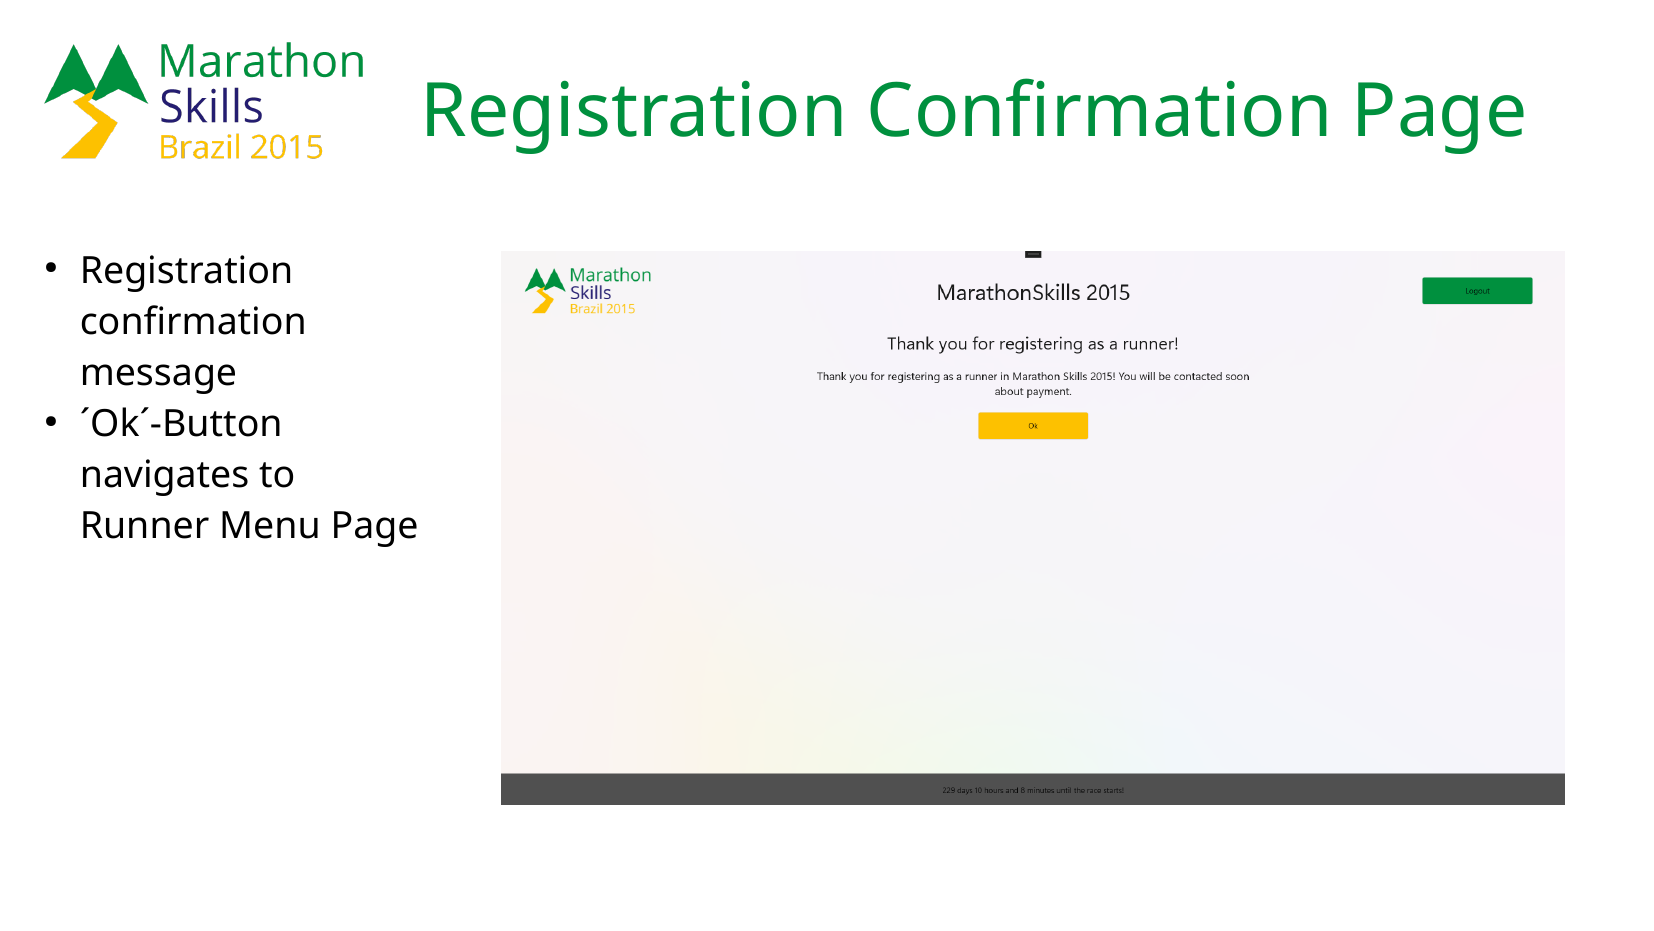

# Registration Confirmation Page
Registration confirmation message
´Ok´-Button navigates to Runner Menu Page